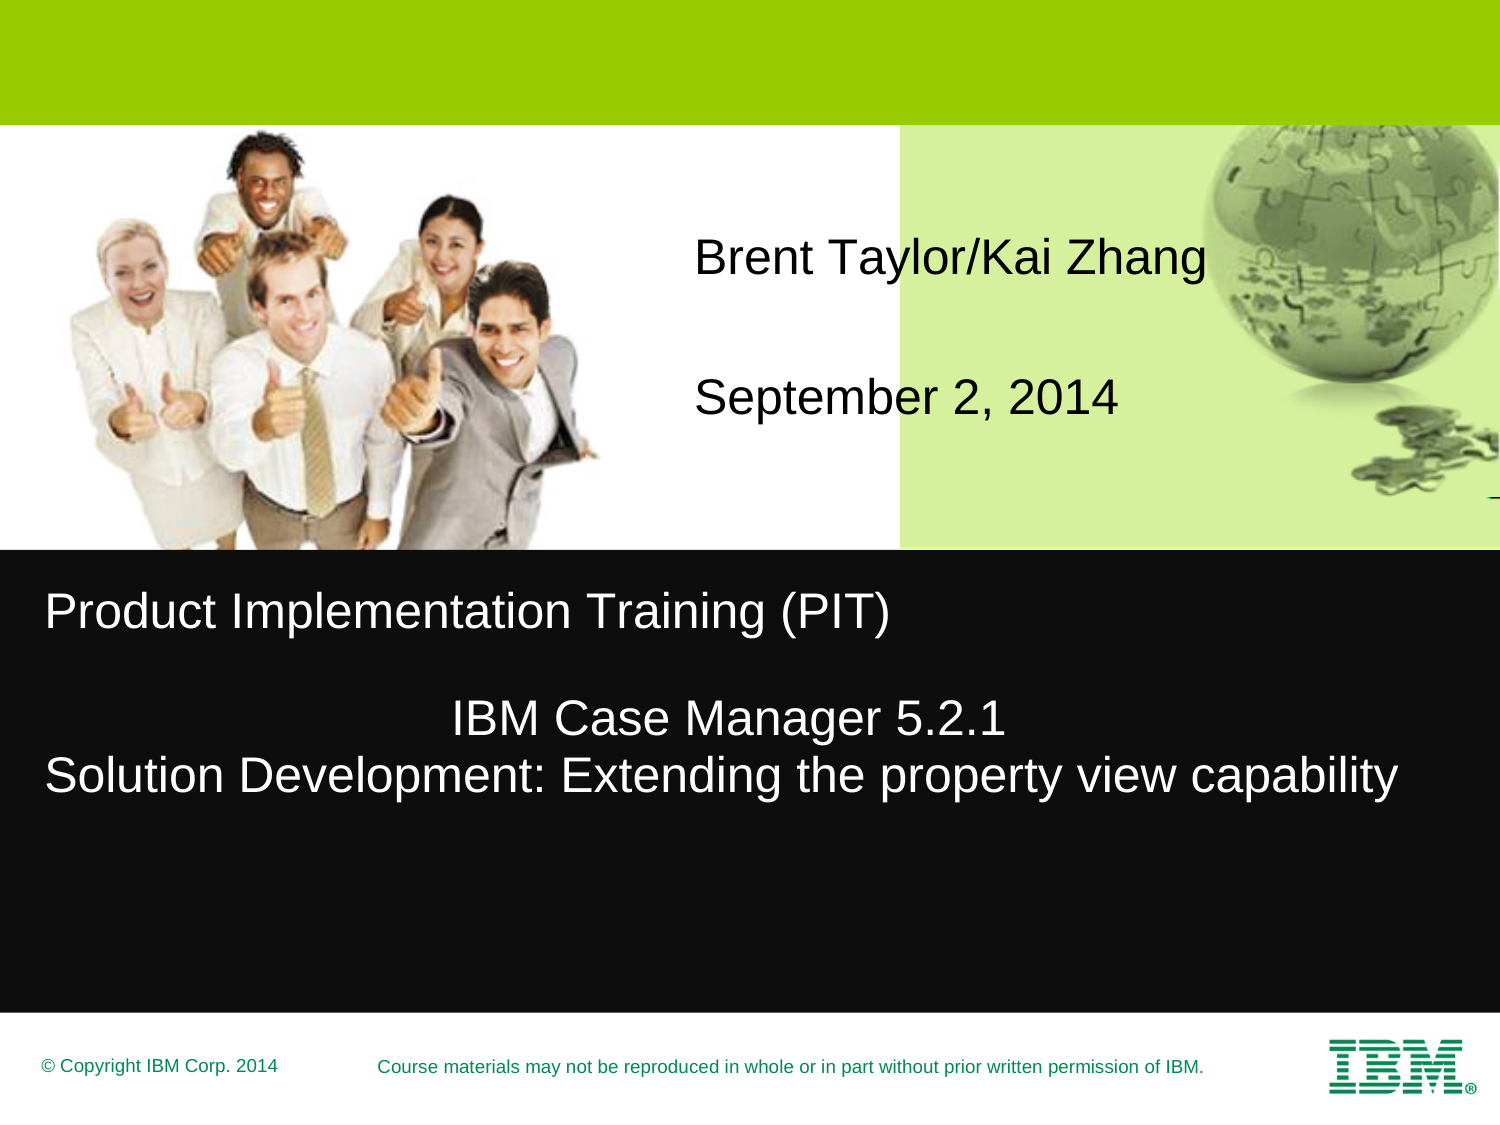

Brent Taylor/Kai Zhang
September 2, 2014
Product Implementation Training (PIT)
IBM Case Manager 5.2.1
Solution Development: Extending the property view capability